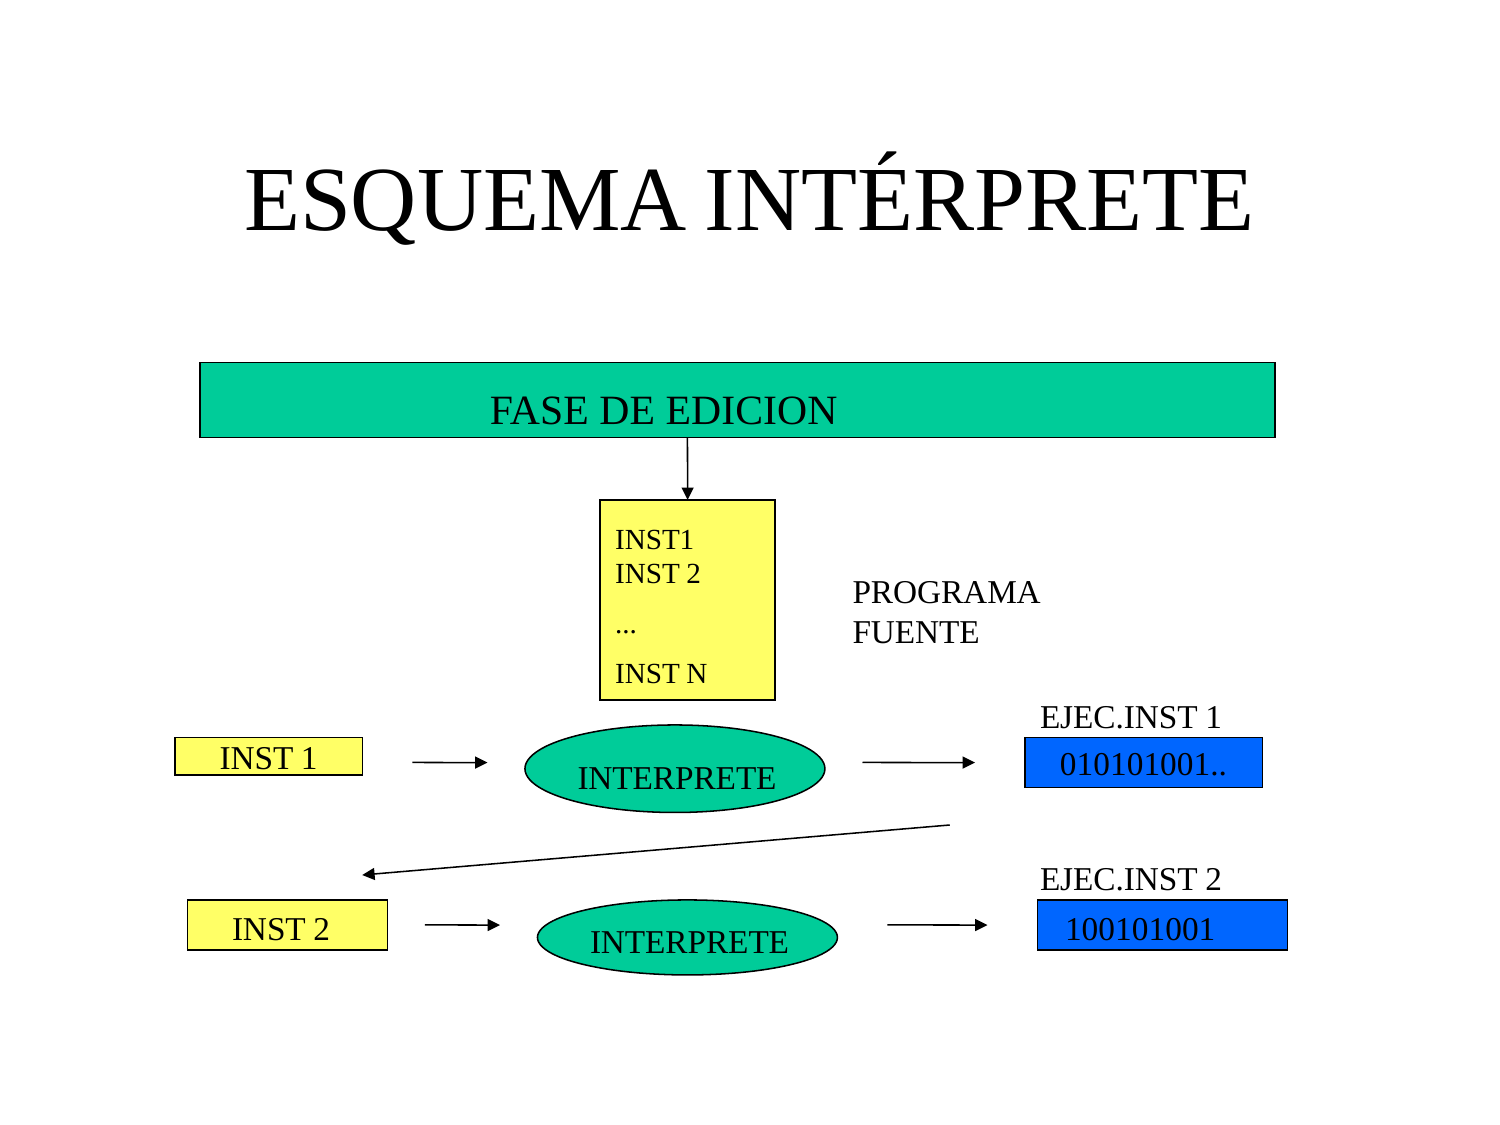

# ESQUEMA INTÉRPRETE
FASE DE EDICION
INST1 INST 2
...
INST N
PROGRAMA FUENTE
EJEC.INST 1
INST 1
010101001..
INTERPRETE
EJEC.INST 2
INST 2
100101001
INTERPRETE